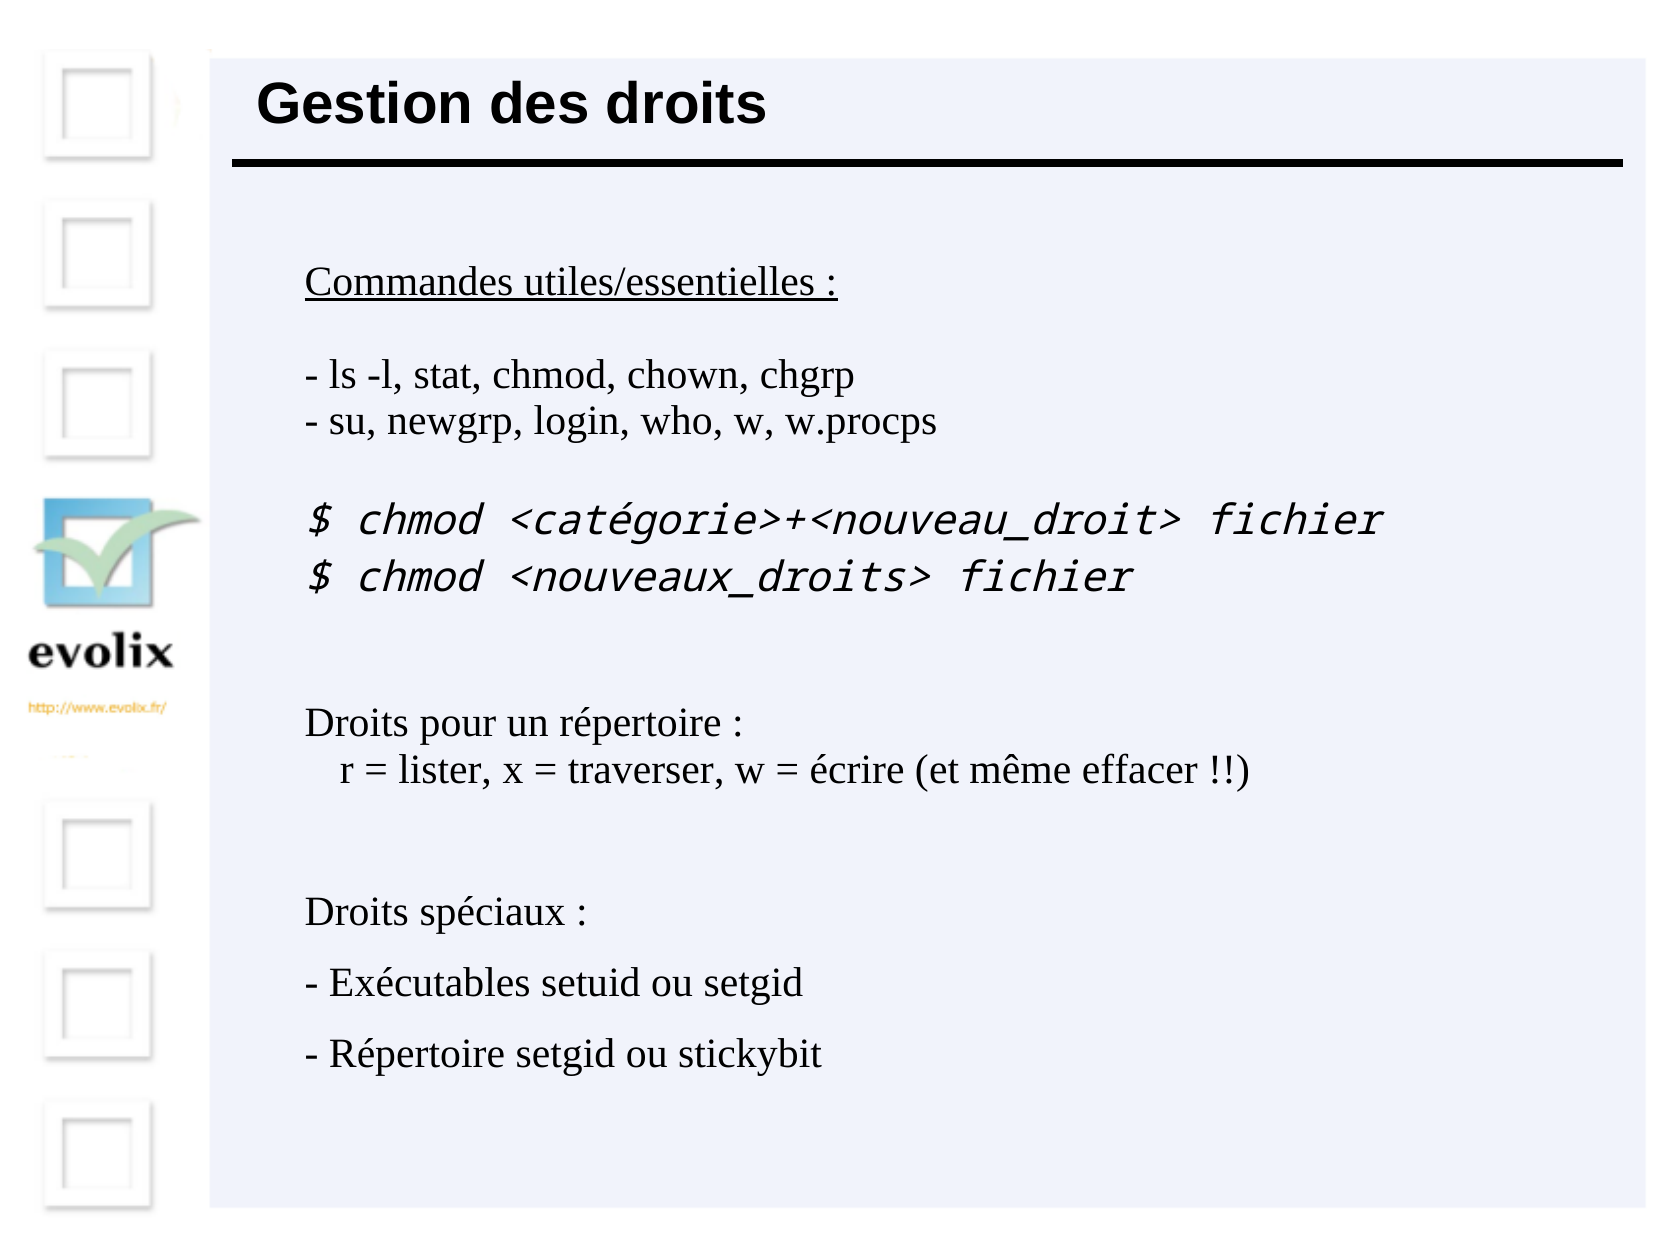

Gestion des droits
# Commandes utiles/essentielles :
- ls -l, stat, chmod, chown, chgrp
- su, newgrp, login, who, w, w.procps
$ chmod <catégorie>+<nouveau_droit> fichier
$ chmod <nouveaux_droits> fichier
Droits pour un répertoire :
r = lister, x = traverser, w = écrire (et même effacer !!)
Droits spéciaux :
- Exécutables setuid ou setgid
- Répertoire setgid ou stickybit